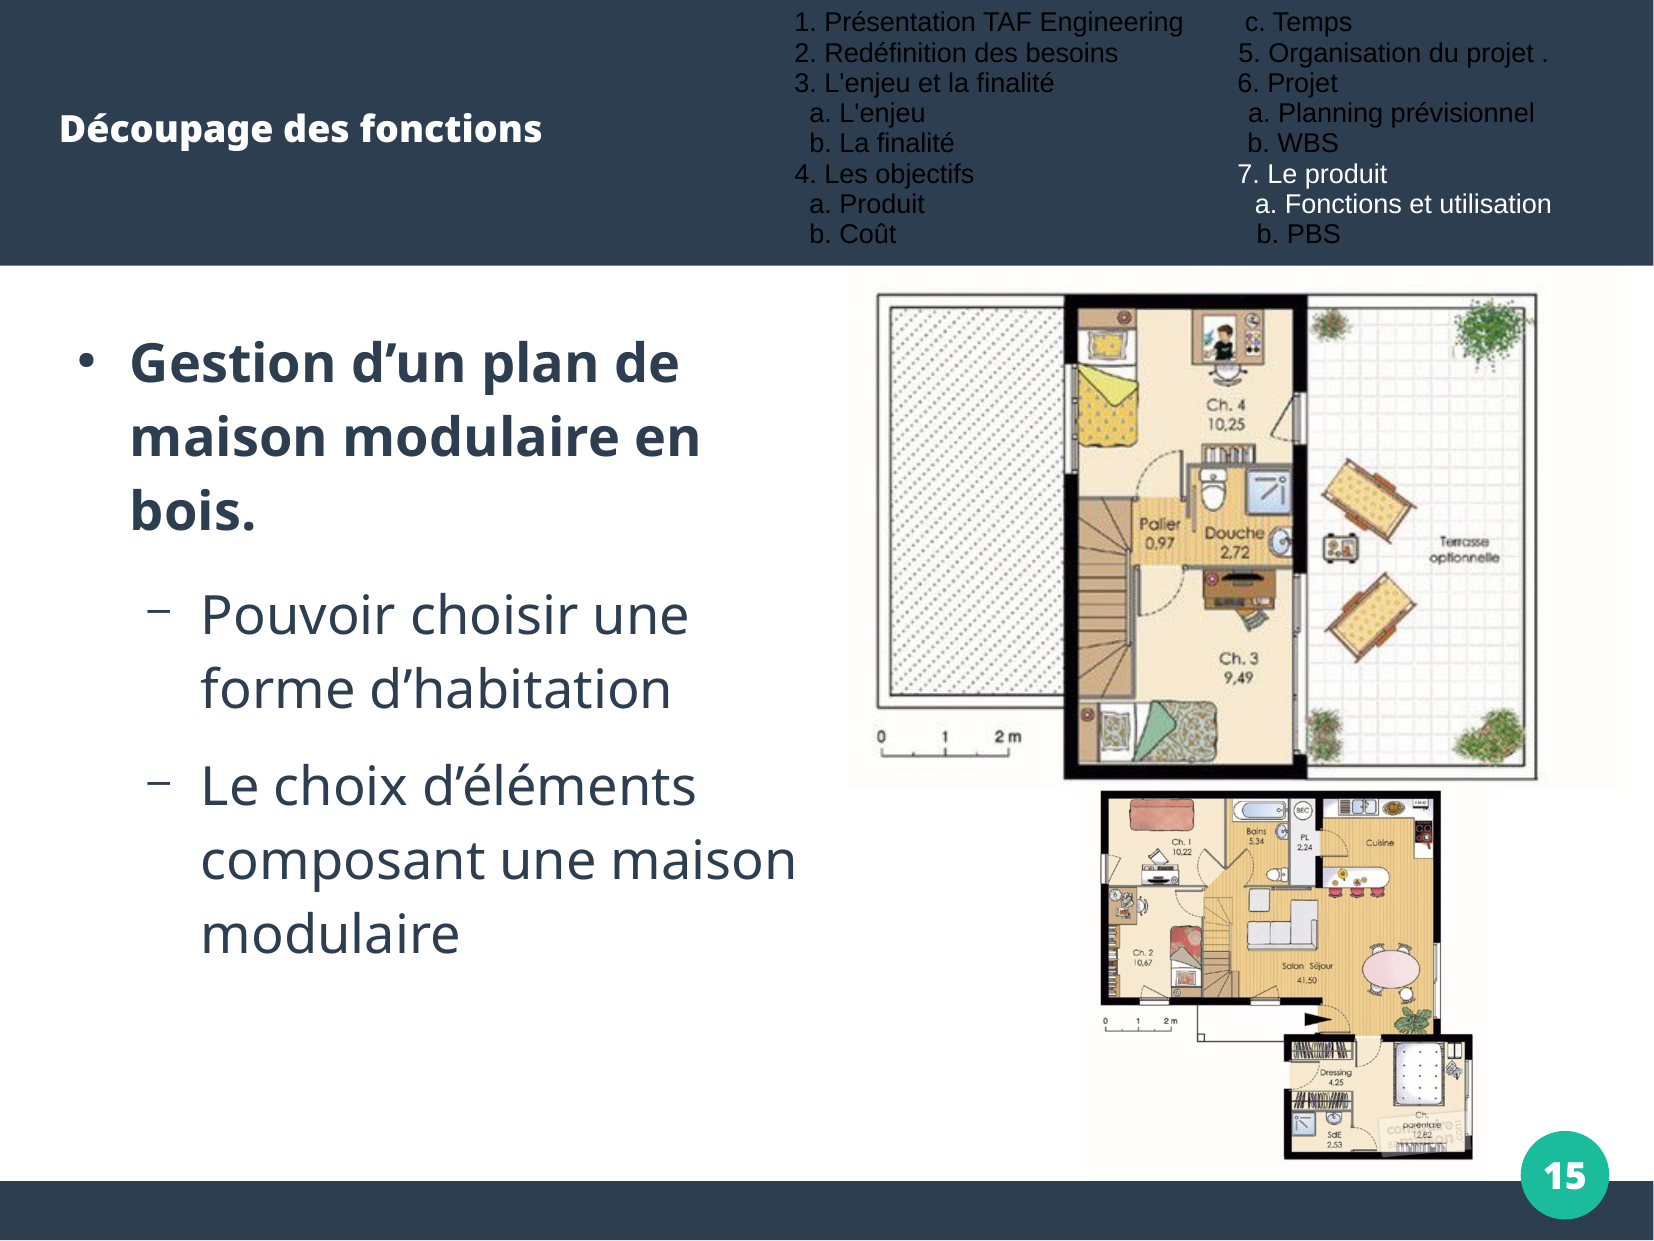

1. Présentation TAF Engineering	 c. Temps
2. Redéfinition des besoins 5. Organisation du projet .
3. L'enjeu et la finalité 	6. Projet
 a. L'enjeu a. Planning prévisionnel
 b. La finalité b. WBS
4. Les objectifs 				7. Le produit
 a. Produit a. Fonctions et utilisation b. Coût b. PBS
# Découpage des fonctions
Gestion d’un plan de maison modulaire en bois.
Pouvoir choisir une forme d’habitation
Le choix d’éléments composant une maison modulaire
15